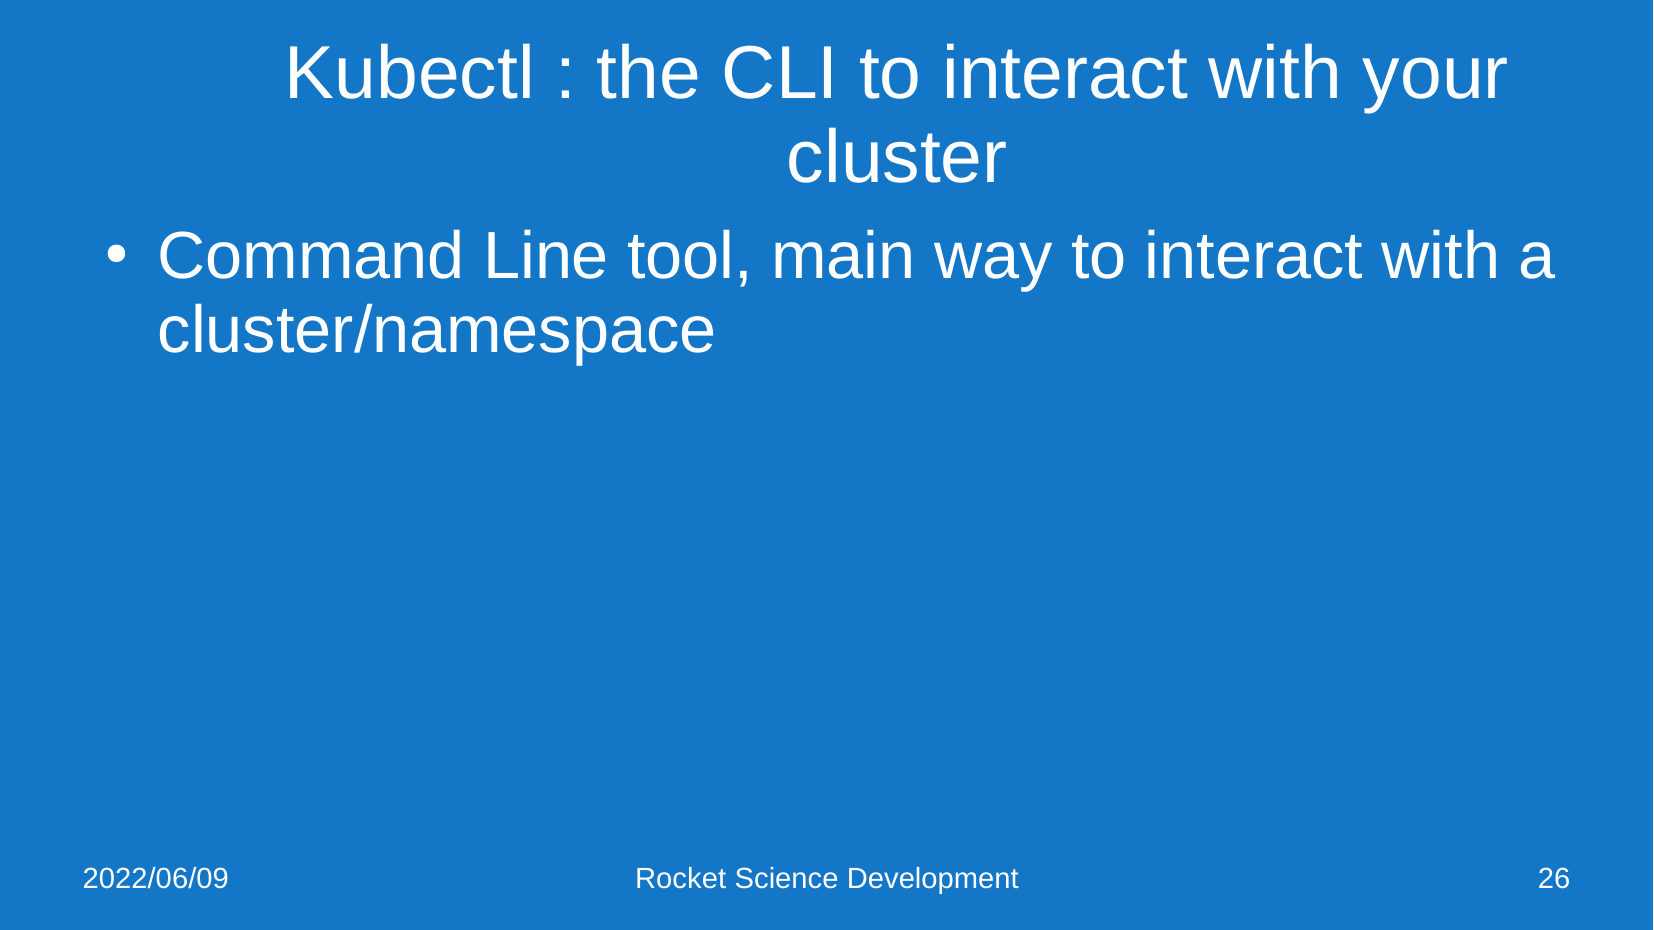

# Kubectl : the CLI to interact with your cluster
Command Line tool, main way to interact with a cluster/namespace
2022/06/09
Rocket Science Development
26